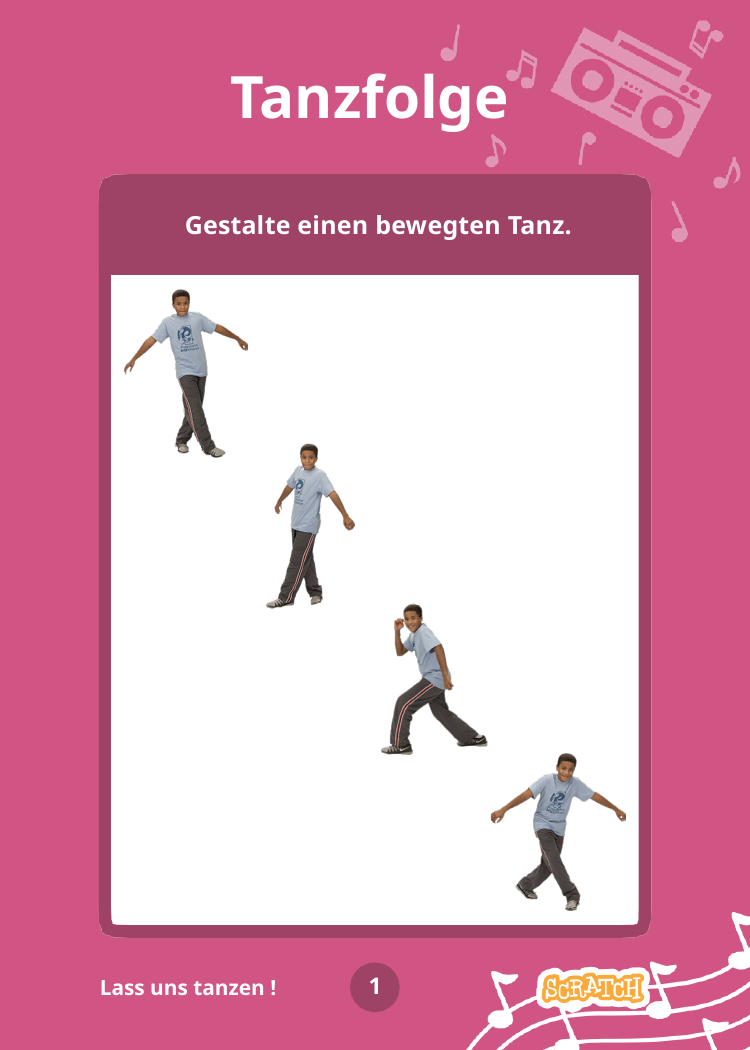

Dance Party!
Tanzfolge
Gestalte einen bewegten Tanz.
1
Lass uns tanzen !